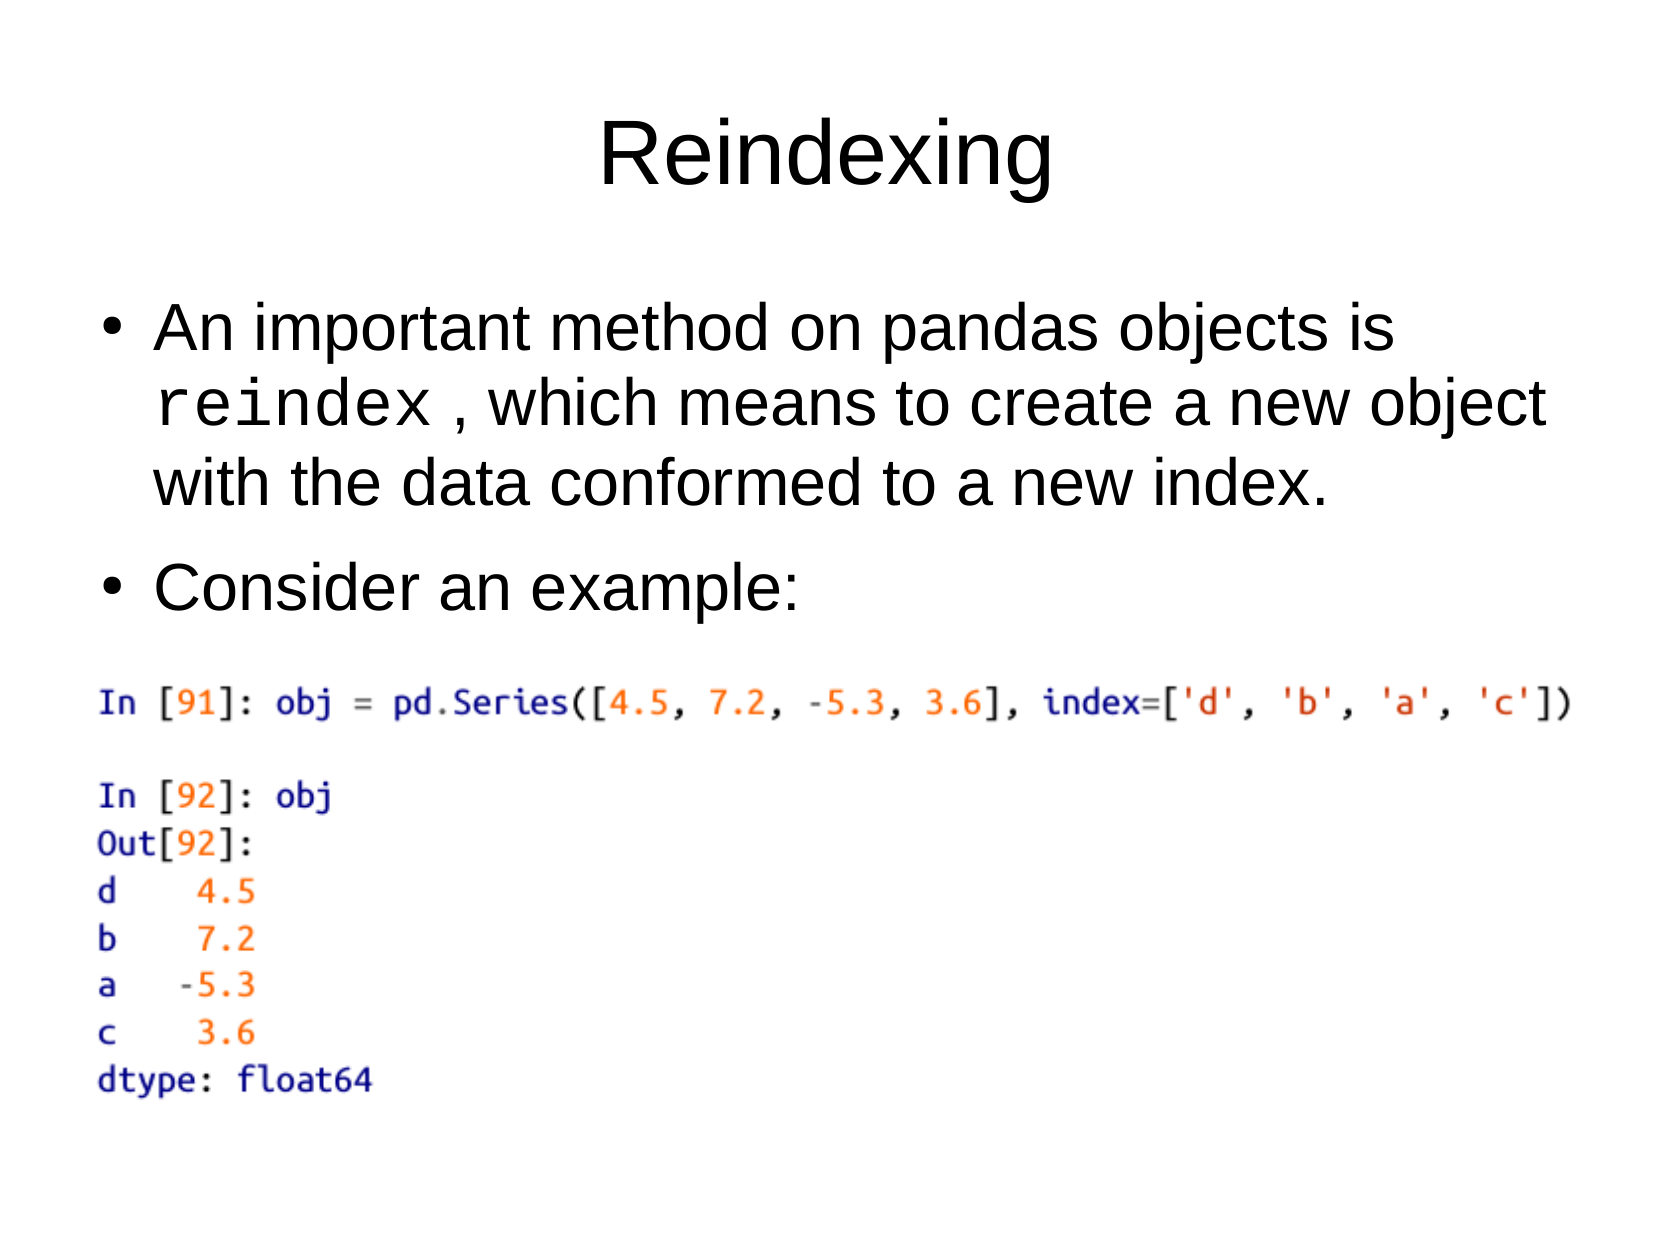

# Reindexing
An important method on pandas objects is reindex , which means to create a new object with the data conformed to a new index.
Consider an example: